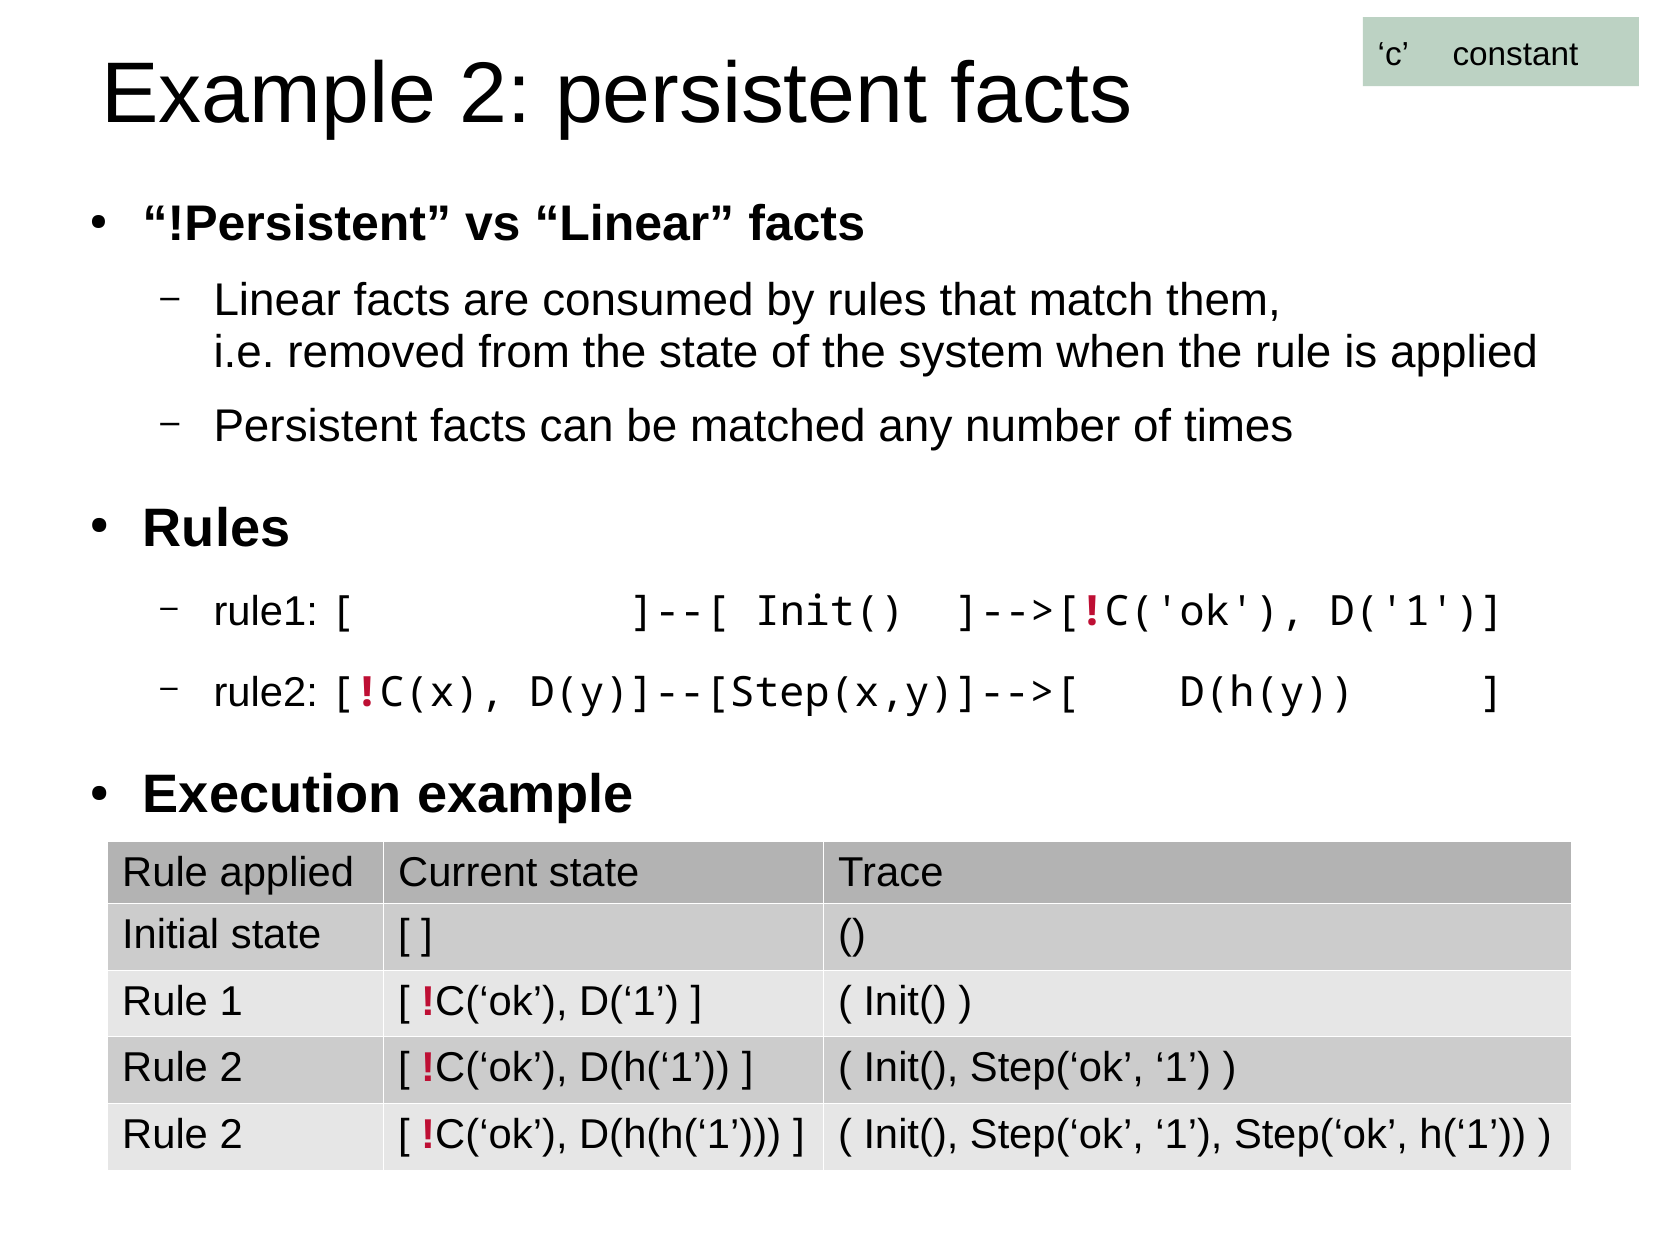

‘c’	constant
# Example 2: persistent facts
“!Persistent” vs “Linear” facts
Linear facts are consumed by rules that match them,
i.e. removed from the state of the system when the rule is applied
Persistent facts can be matched any number of times
Rules
rule1: [ ]--[ Init() ]-->[!C('ok'), D('1')]
rule2: [!C(x), D(y)]--[Step(x,y)]-->[ D(h(y)) ]
Execution example
| Rule applied | Current state | Trace |
| --- | --- | --- |
| Initial state | [ ] | () |
| Rule 1 | [ !C(‘ok’), D(‘1’) ] | ( Init() ) |
| Rule 2 | [ !C(‘ok’), D(h(‘1’)) ] | ( Init(), Step(‘ok’, ‘1’) ) |
| Rule 2 | [ !C(‘ok’), D(h(h(‘1’))) ] | ( Init(), Step(‘ok’, ‘1’), Step(‘ok’, h(‘1’)) ) |
12